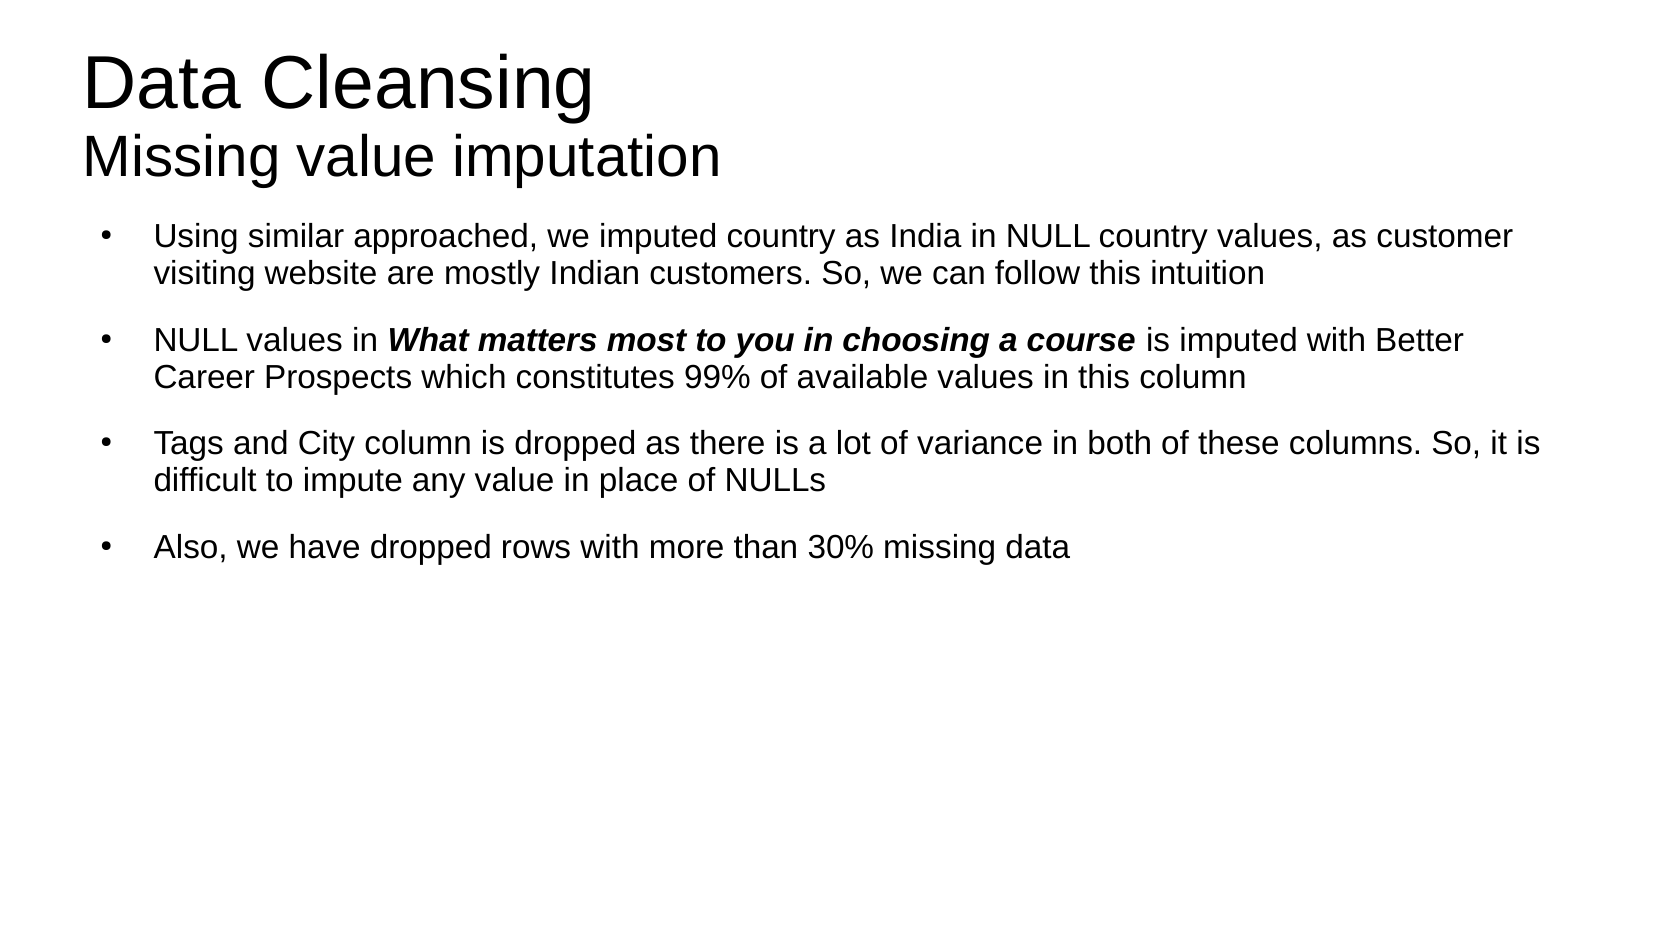

# Data Cleansing Missing value imputation
Using similar approached, we imputed country as India in NULL country values, as customer visiting website are mostly Indian customers. So, we can follow this intuition
NULL values in What matters most to you in choosing a course is imputed with Better Career Prospects which constitutes 99% of available values in this column
Tags and City column is dropped as there is a lot of variance in both of these columns. So, it is difficult to impute any value in place of NULLs
Also, we have dropped rows with more than 30% missing data